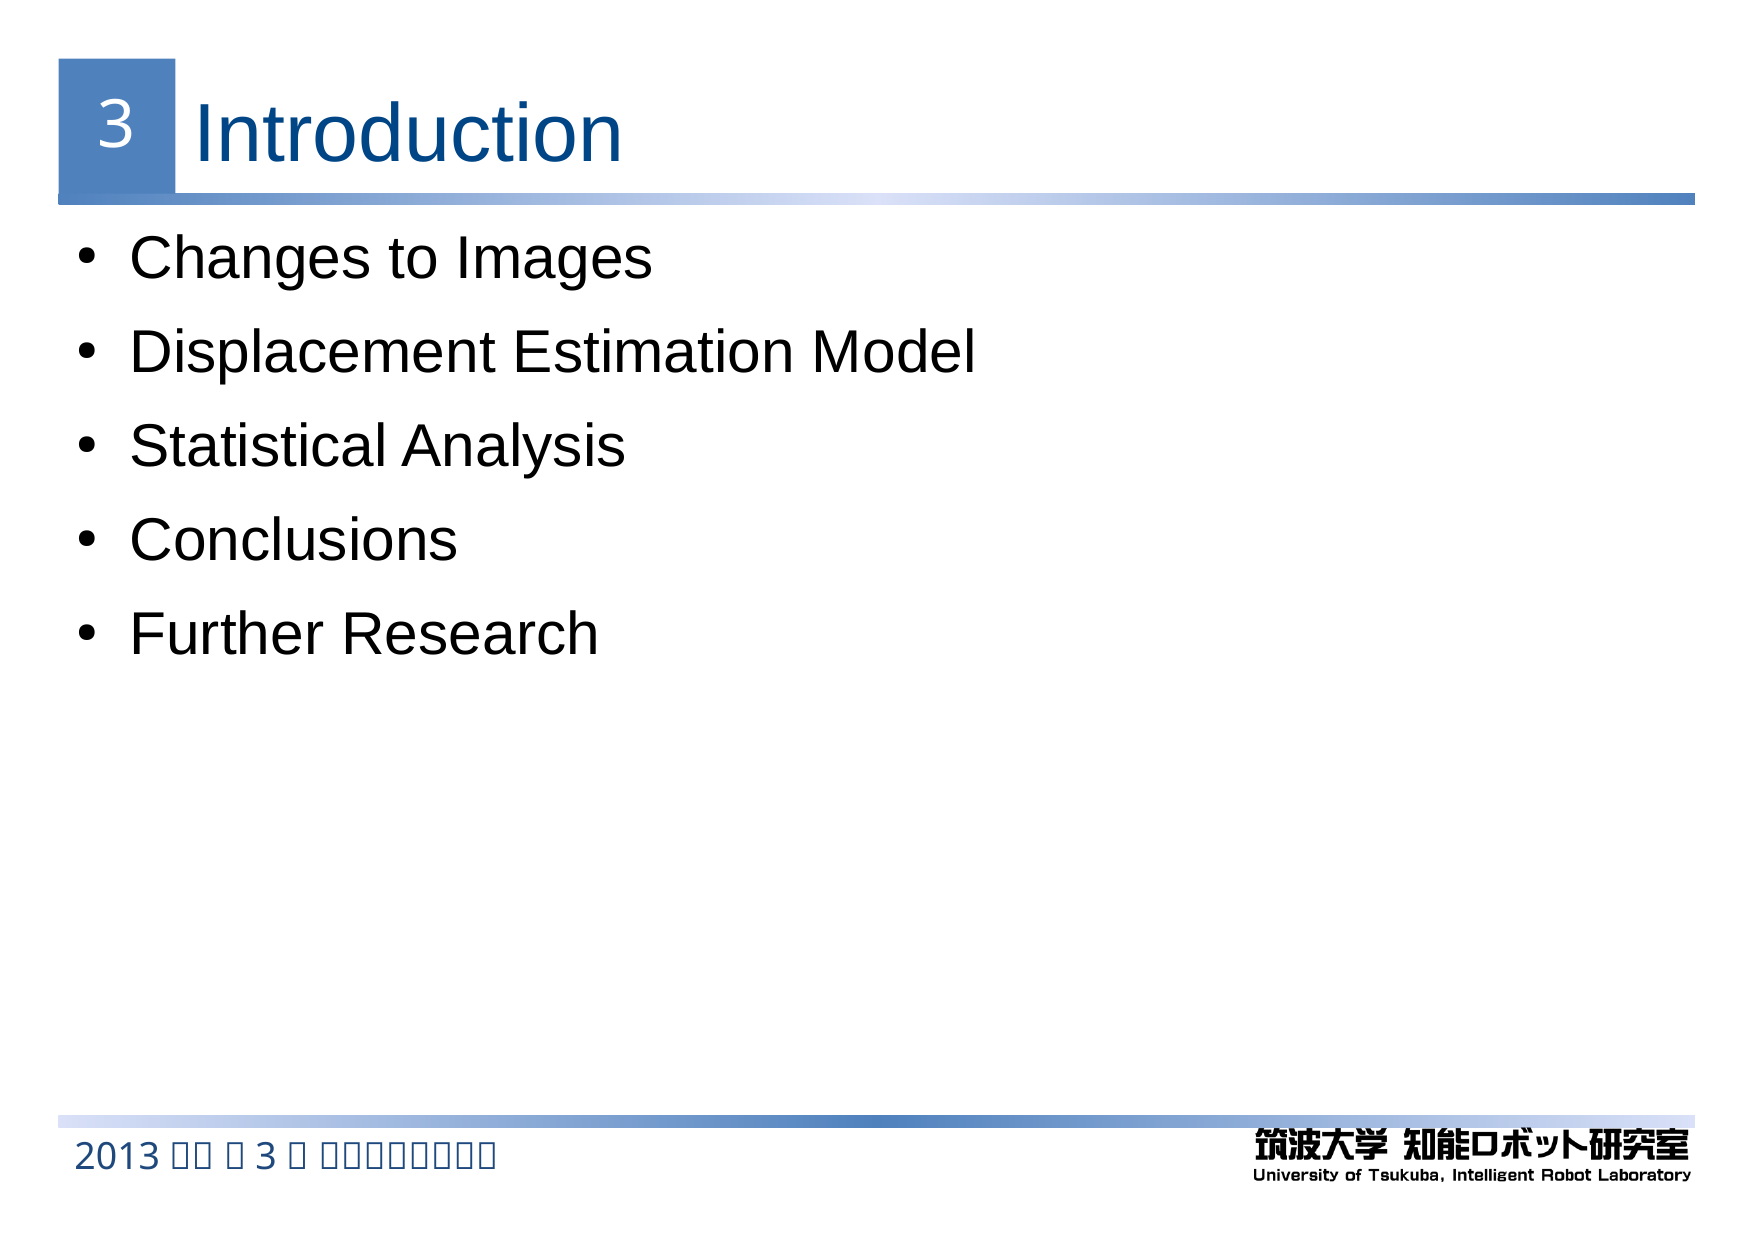

# Introduction
Changes to Images
Displacement Estimation Model
Statistical Analysis
Conclusions
Further Research